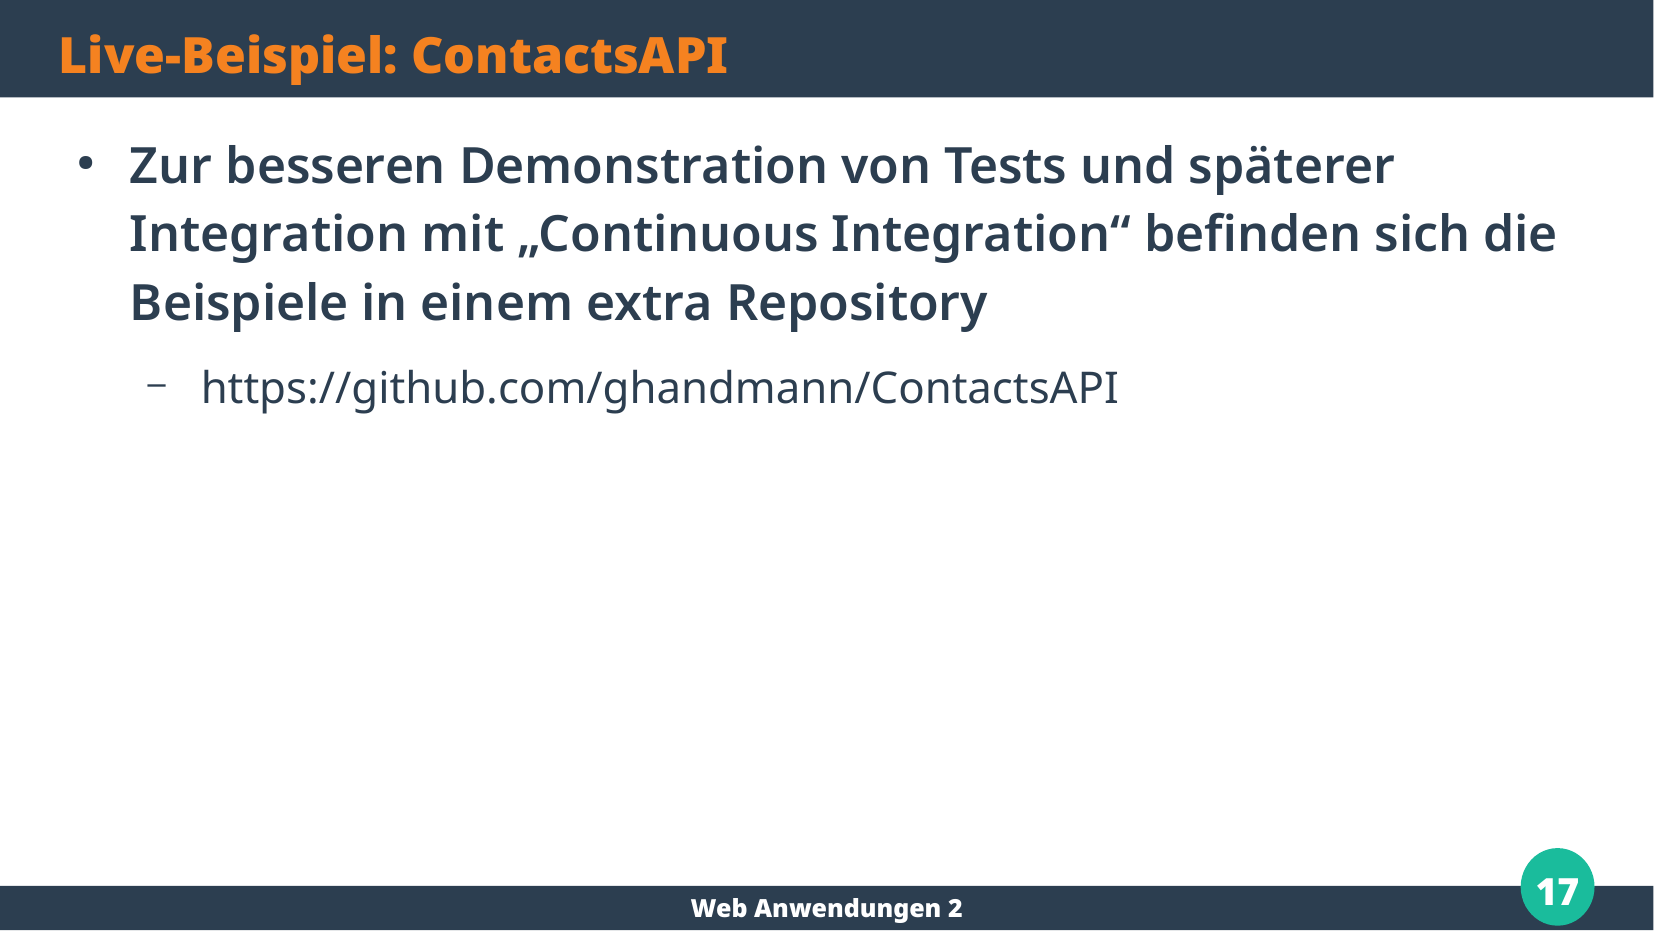

# Live-Beispiel: ContactsAPI
Zur besseren Demonstration von Tests und späterer Integration mit „Continuous Integration“ befinden sich die Beispiele in einem extra Repository
https://github.com/ghandmann/ContactsAPI
17